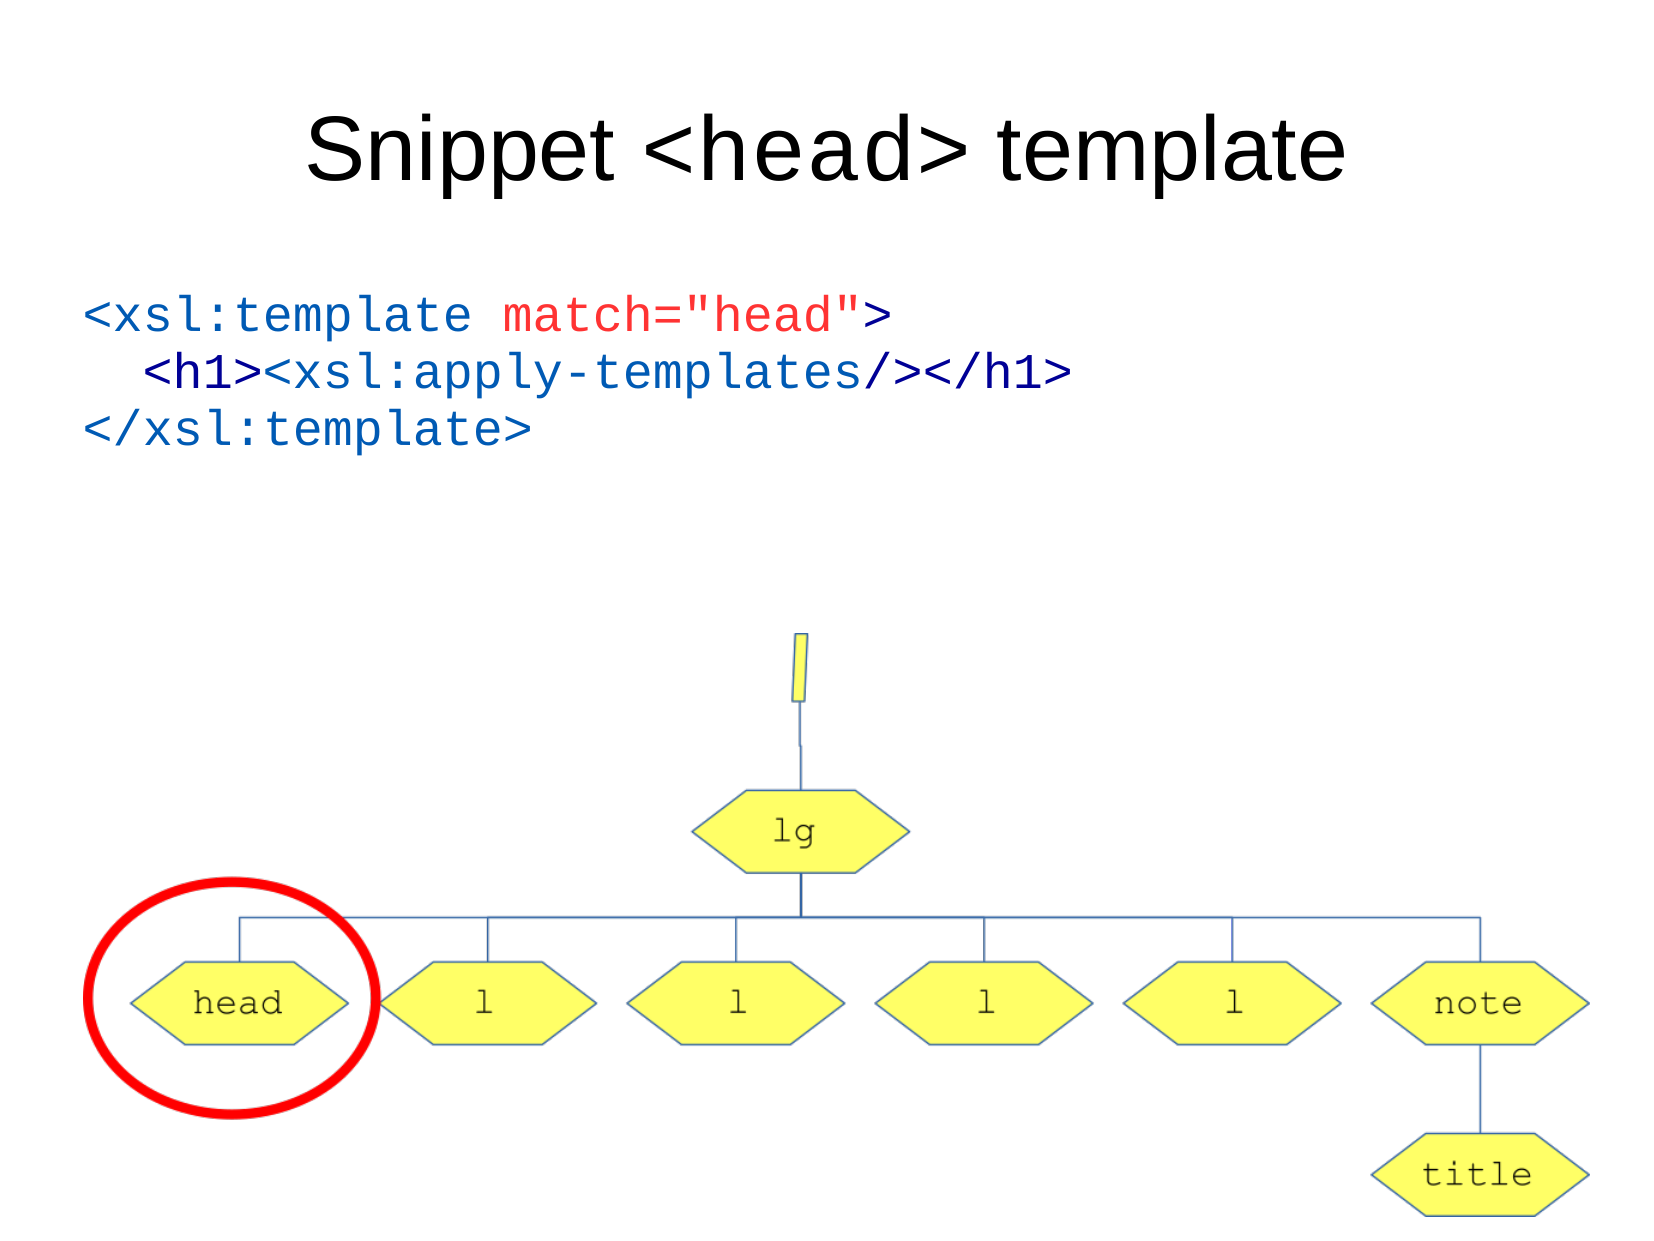

# Snippet <head> template
<xsl:template match="head">
 <h1><xsl:apply-templates/></h1>
</xsl:template>